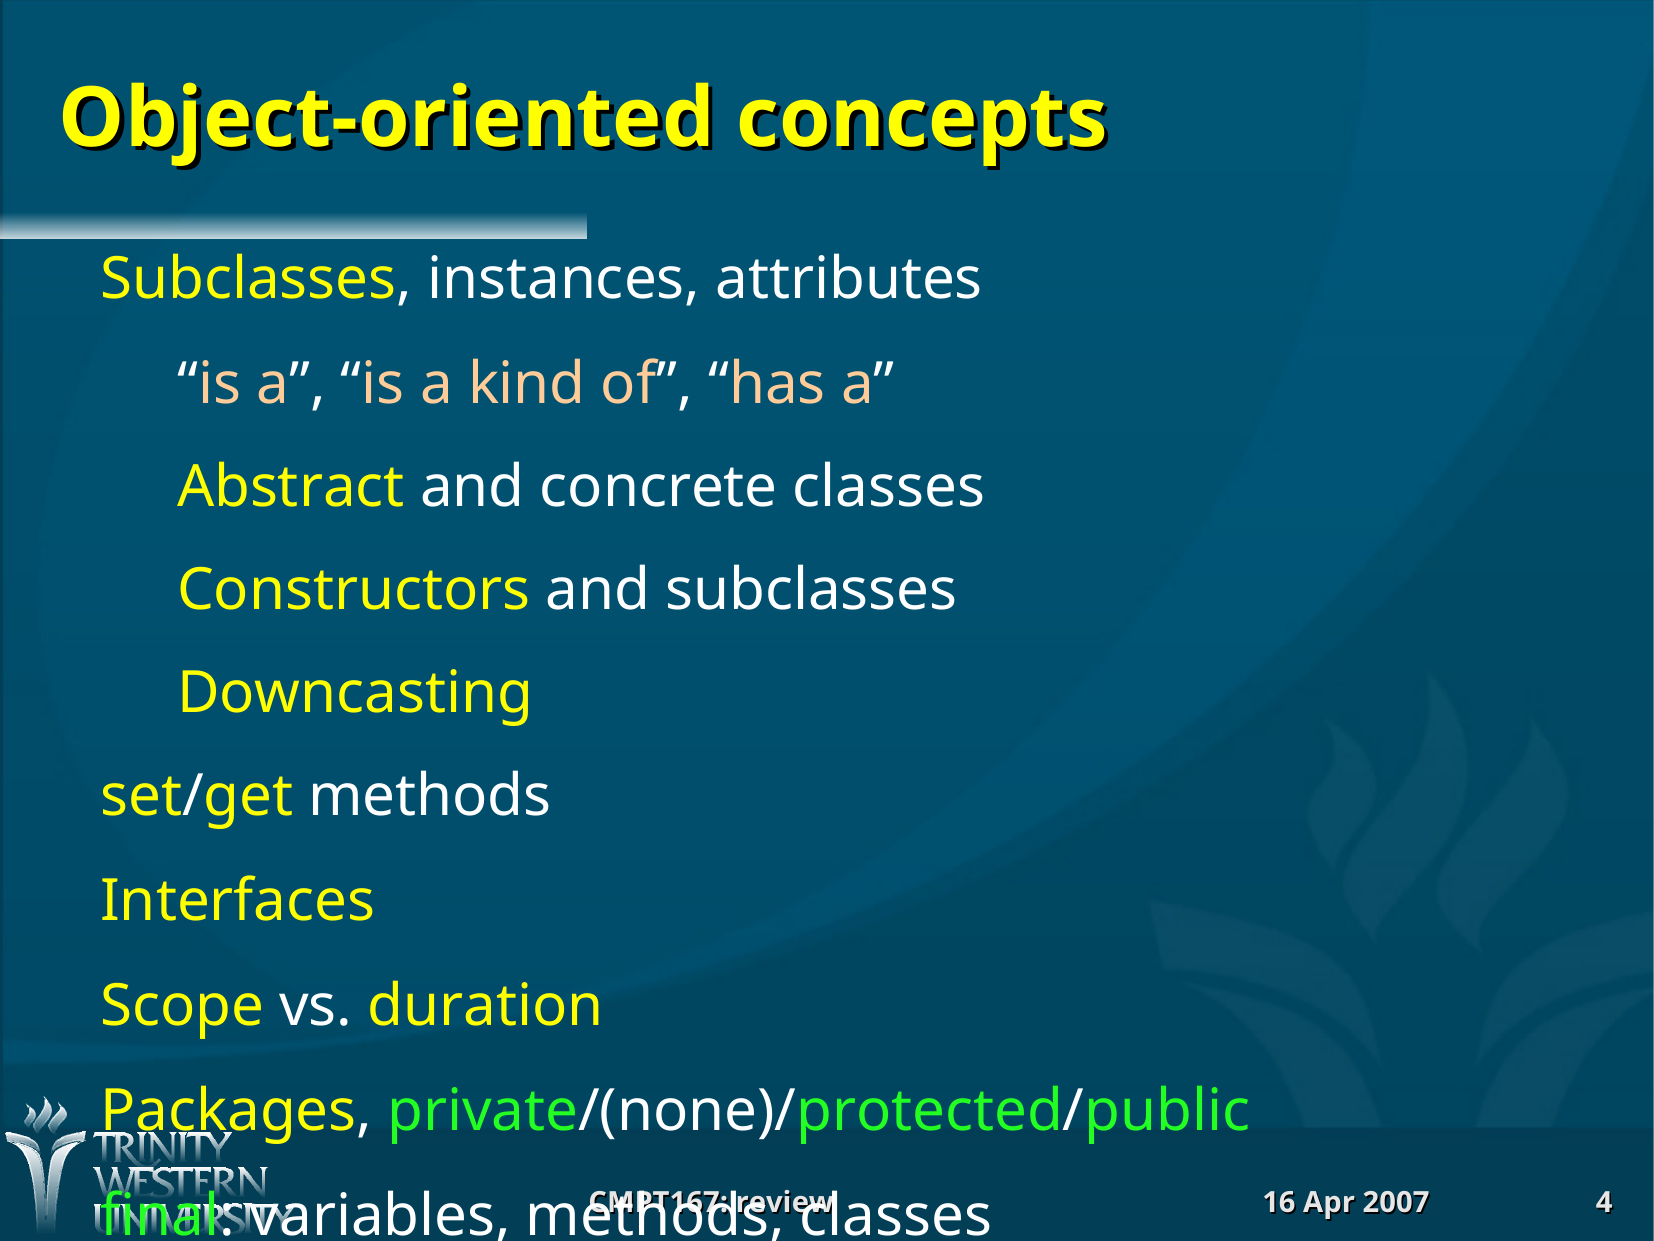

# Object-oriented concepts
Subclasses, instances, attributes
“is a”, “is a kind of”, “has a”
Abstract and concrete classes
Constructors and subclasses
Downcasting
set/get methods
Interfaces
Scope vs. duration
Packages, private/(none)/protected/public
final: variables, methods, classes
CMPT167: review
16 Apr 2007
4